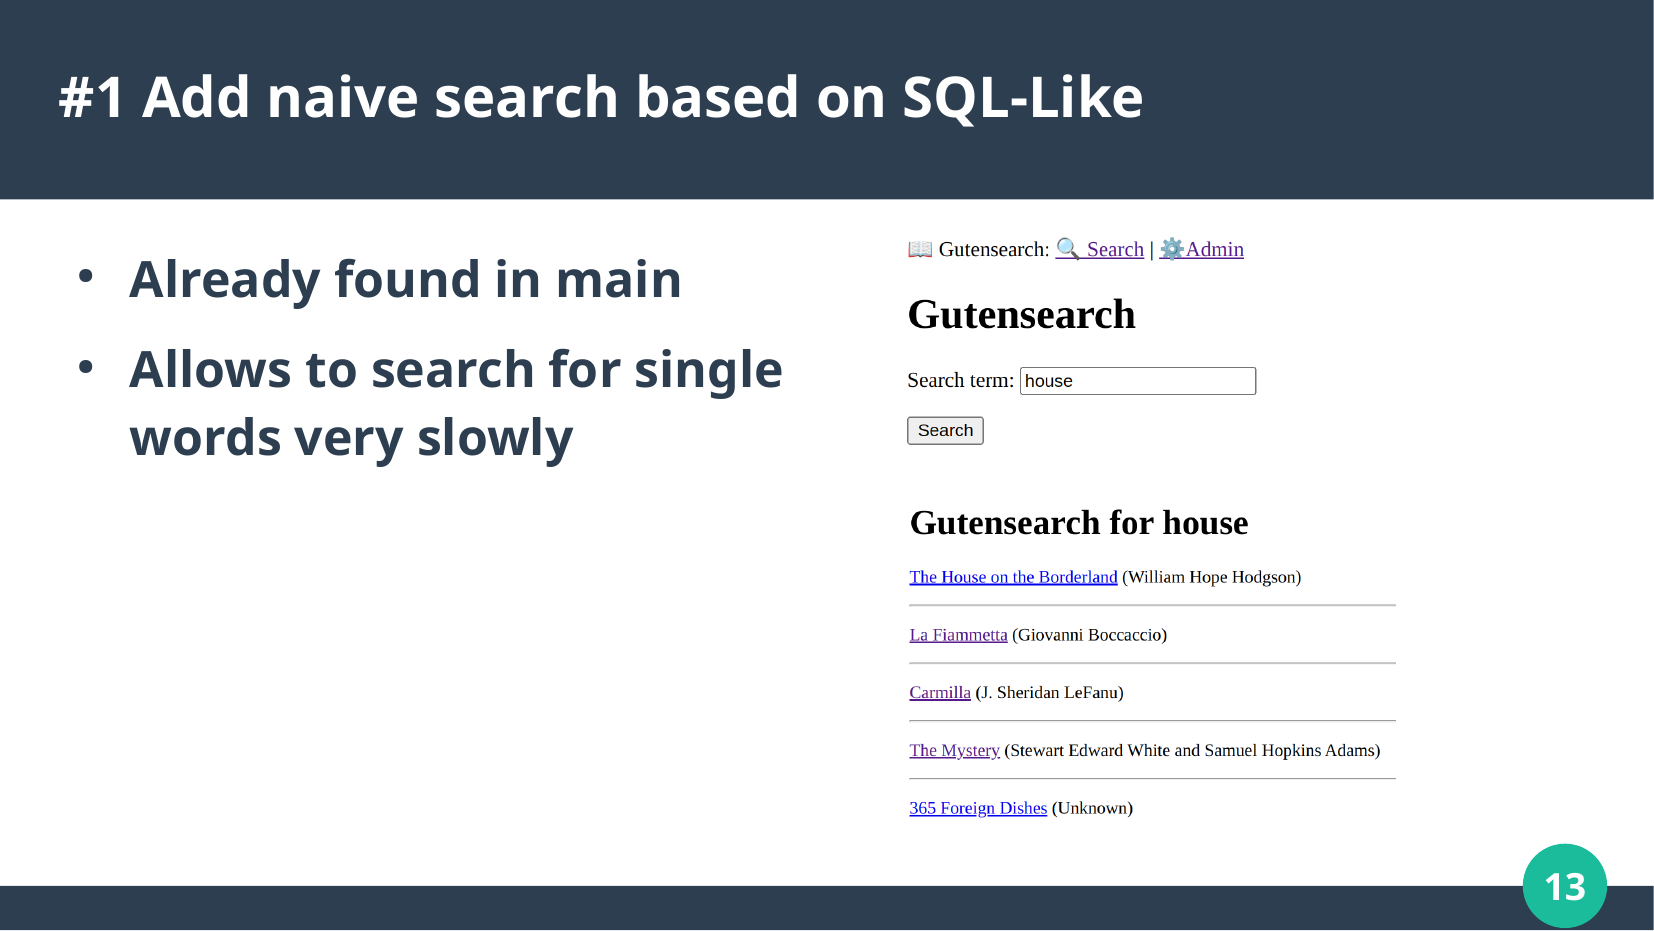

# #1 Add naive search based on SQL-Like
Already found in main
Allows to search for single words very slowly